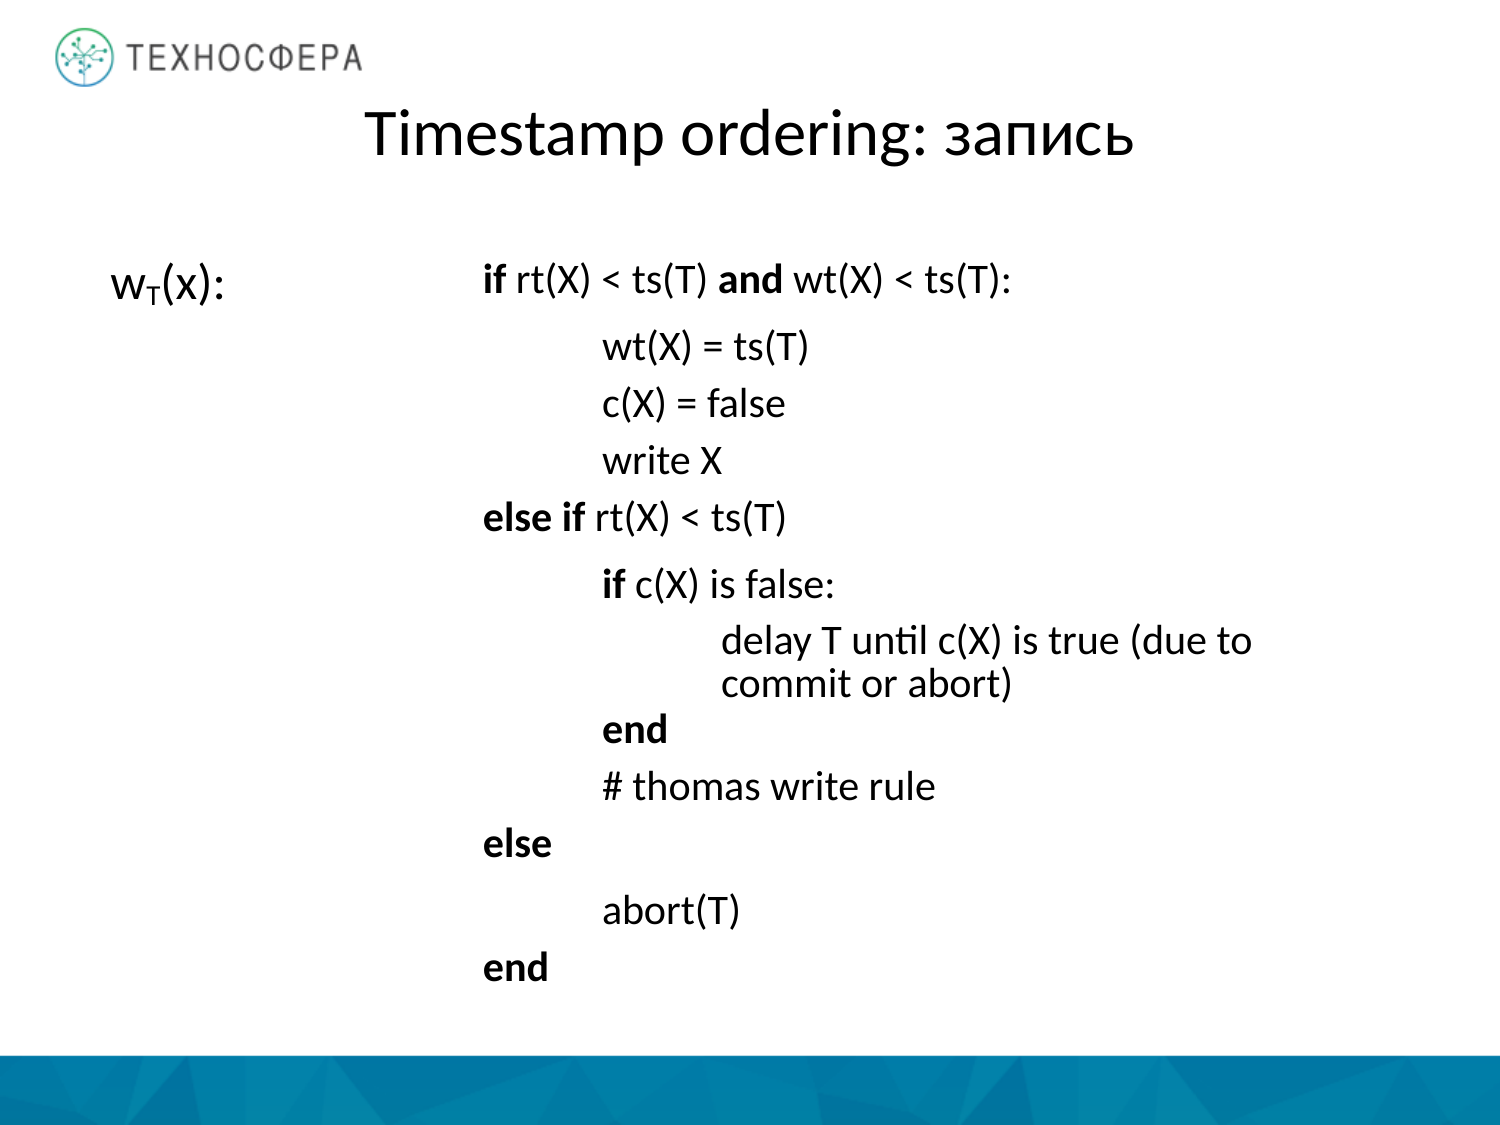

# Timestamp ordering: запись
wT(x):
if rt(X) < ts(T) and wt(X) < ts(T):
wt(X) = ts(T)
c(X) = false
write X
else if rt(X) < ts(T)
if c(X) is false:
delay T until c(X) is true (due to commit or abort)
end
# thomas write rule
else
abort(T)
end